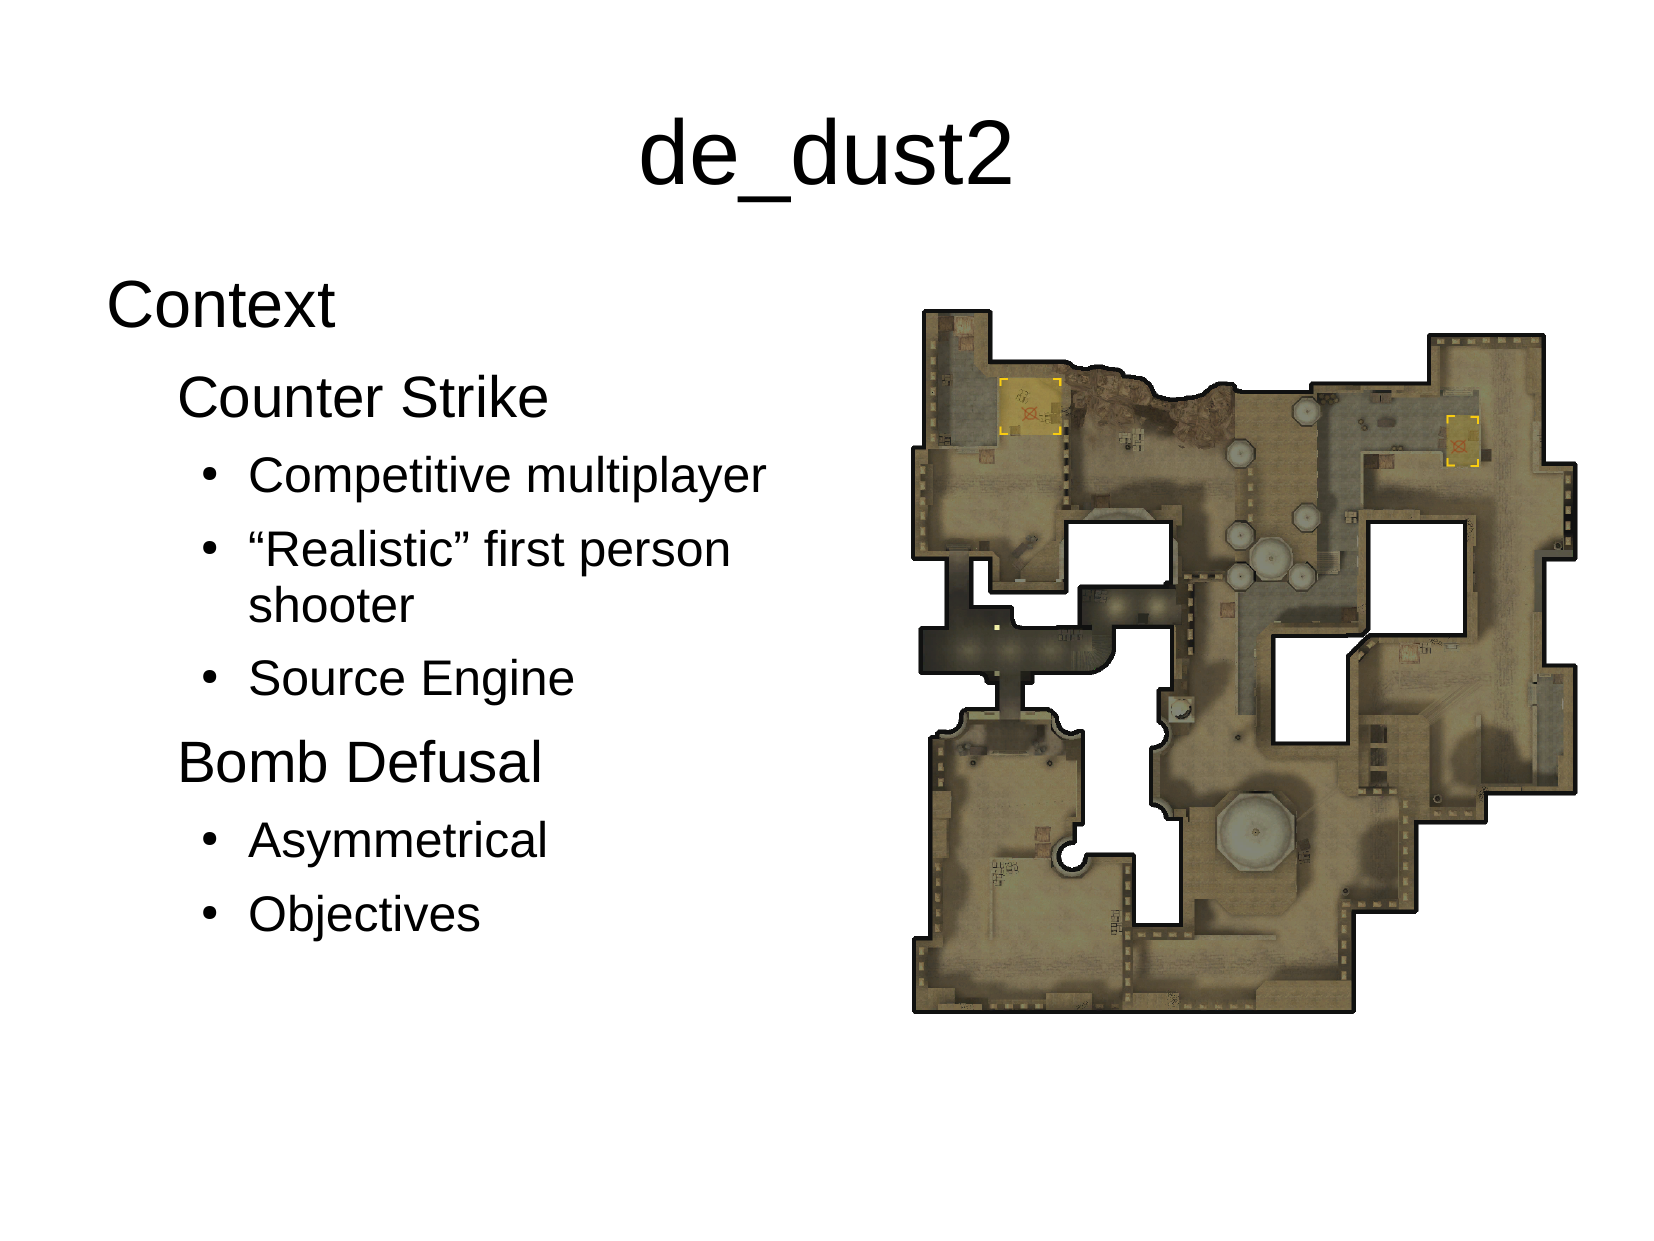

# de_dust2
Context
Counter Strike
Competitive multiplayer
“Realistic” first person shooter
Source Engine
Bomb Defusal
Asymmetrical
Objectives